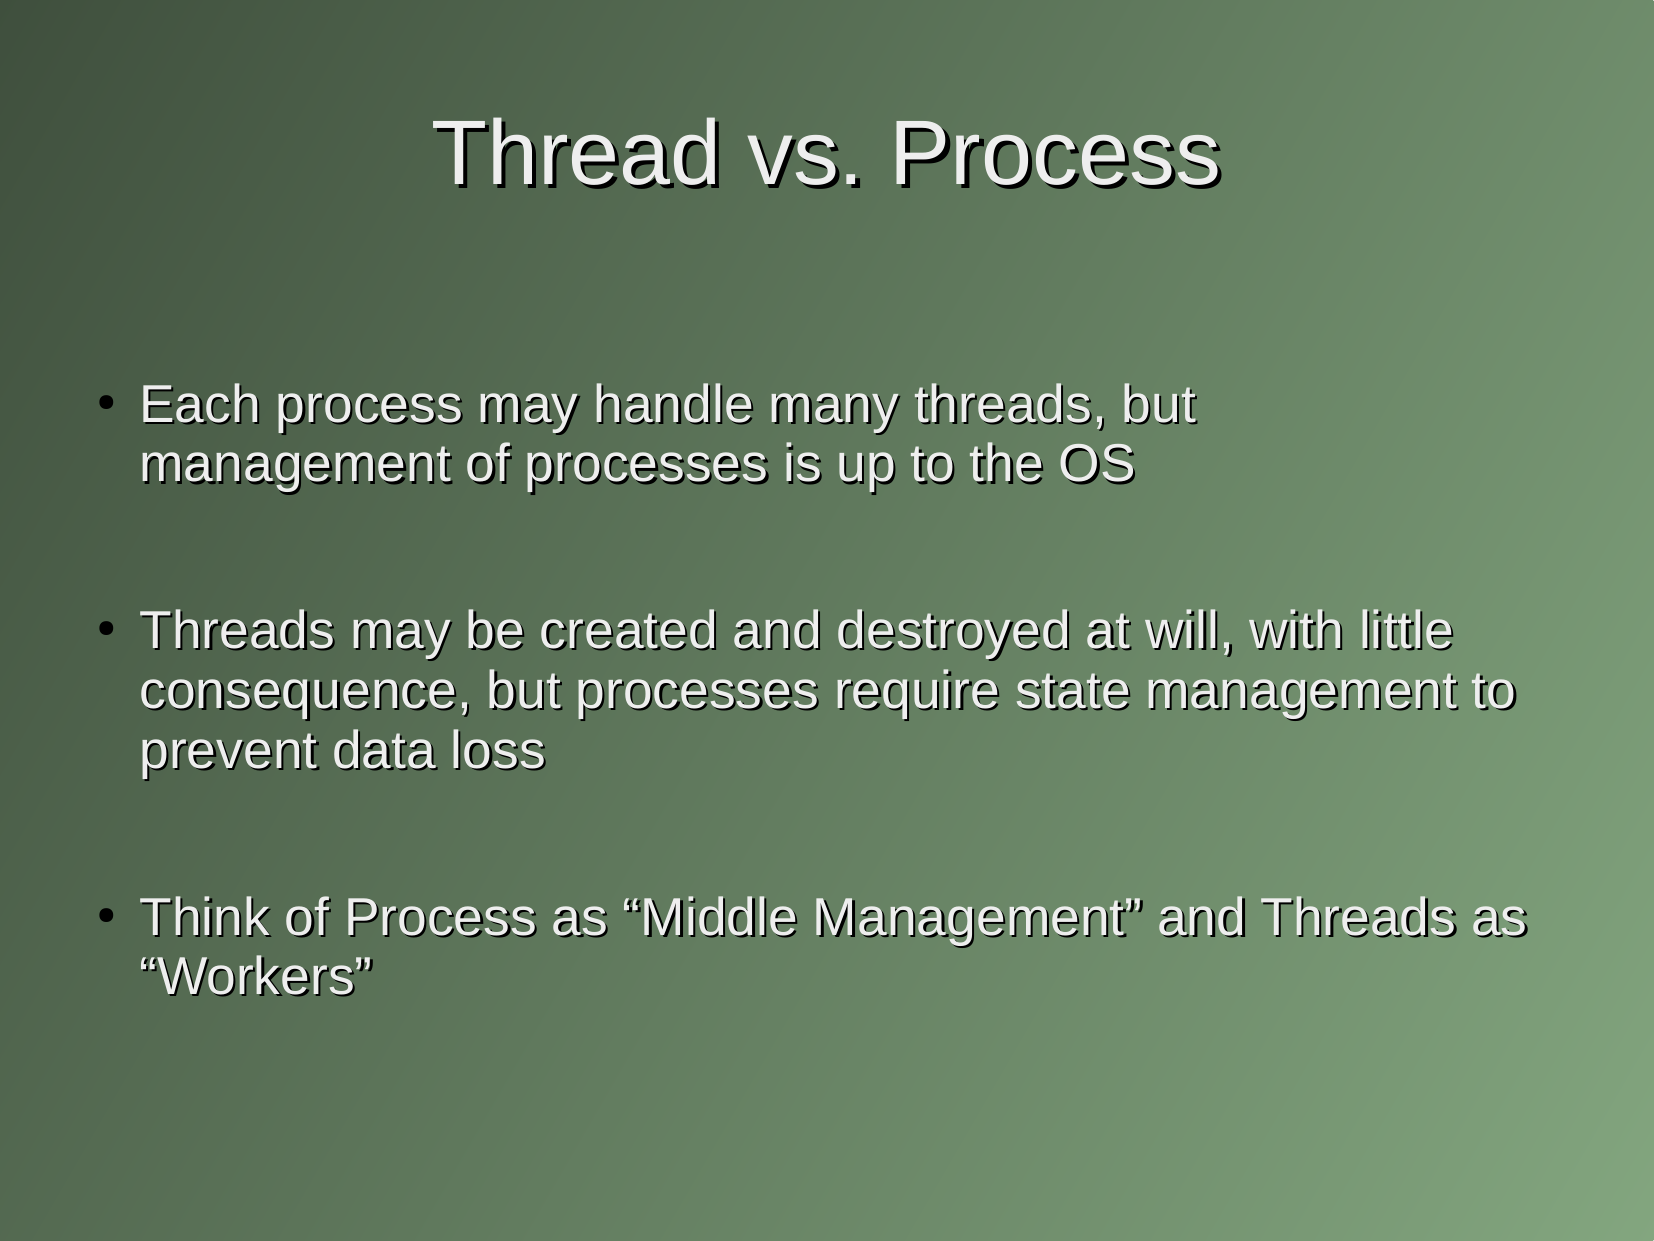

# Thread vs. Process
Each process may handle many threads, but management of processes is up to the OS
Threads may be created and destroyed at will, with little consequence, but processes require state management to prevent data loss
Think of Process as “Middle Management” and Threads as “Workers”